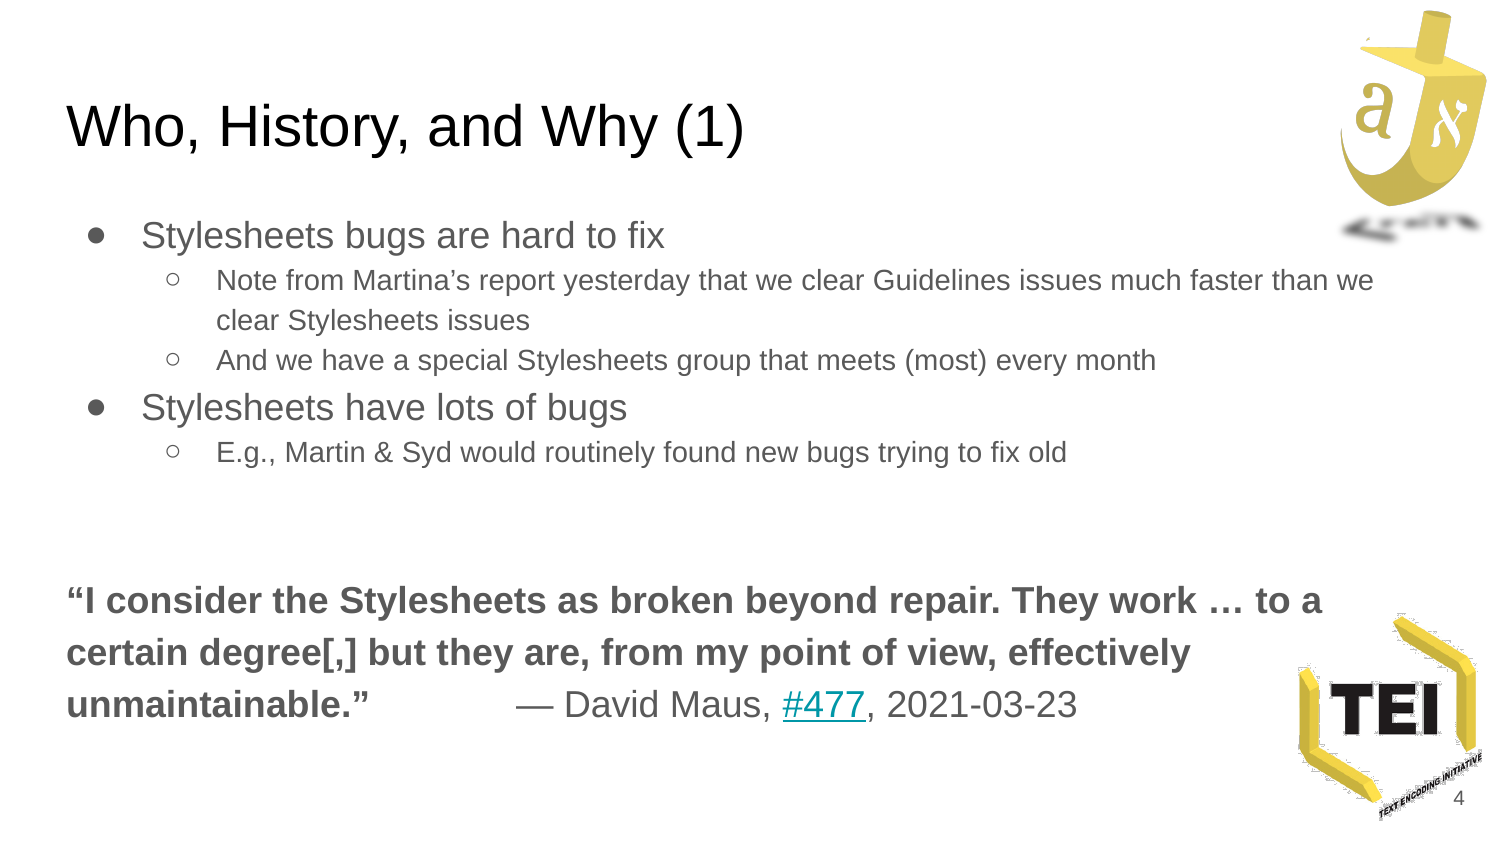

# Who, History, and Why (1)
Stylesheets bugs are hard to fix
Note from Martina’s report yesterday that we clear Guidelines issues much faster than we clear Stylesheets issues
And we have a special Stylesheets group that meets (most) every month
Stylesheets have lots of bugs
E.g., Martin & Syd would routinely found new bugs trying to fix old
“I consider the Stylesheets as broken beyond repair. They work … to a certain degree[,] but they are, from my point of view, effectively unmaintainable.”		— David Maus, #477, 2021-03-23